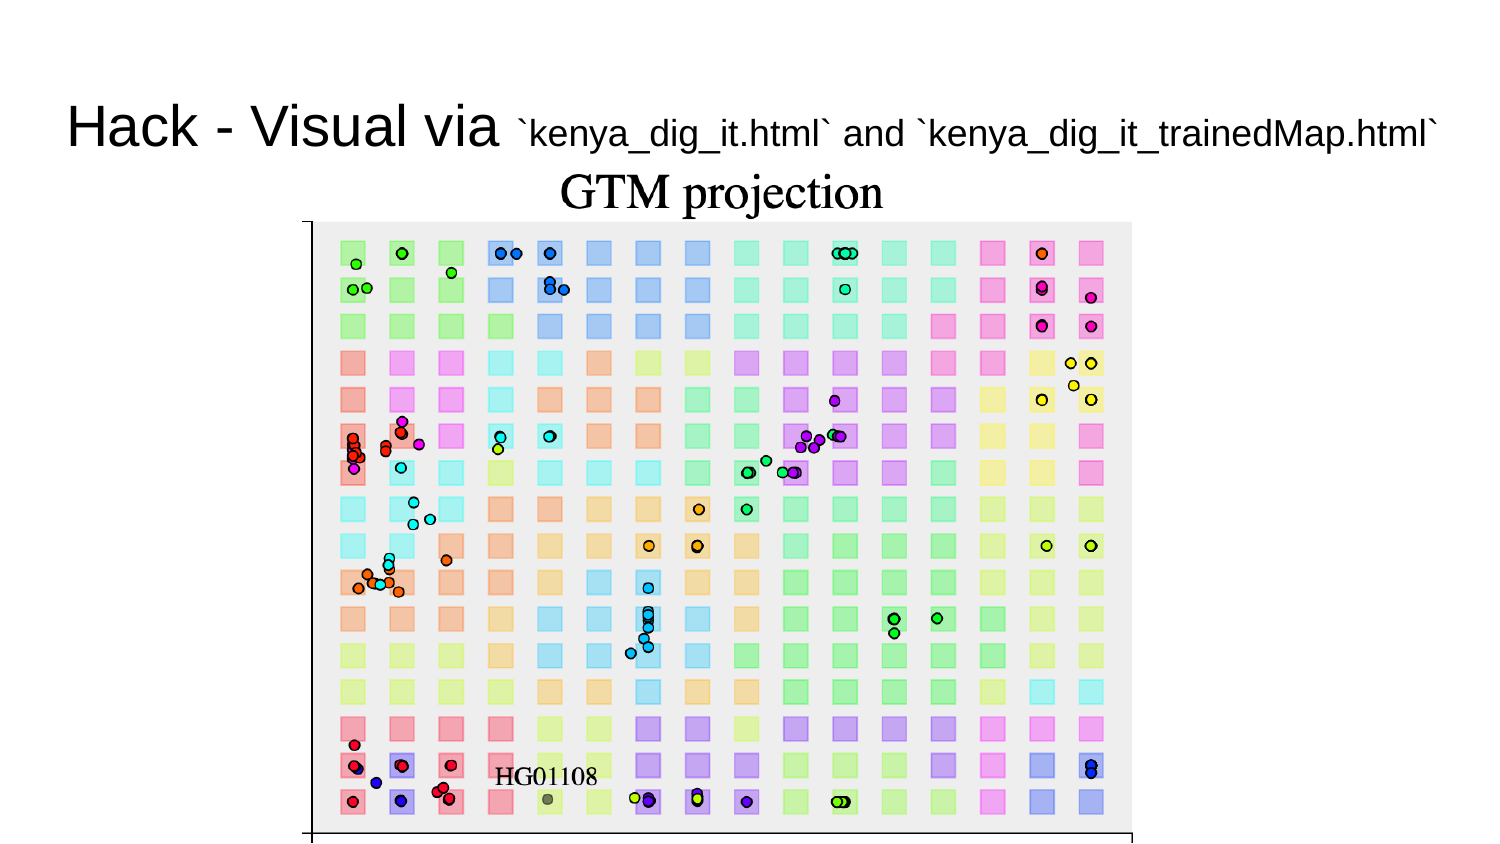

# Hack - Visual via `kenya_dig_it.html` and `kenya_dig_it_trainedMap.html`